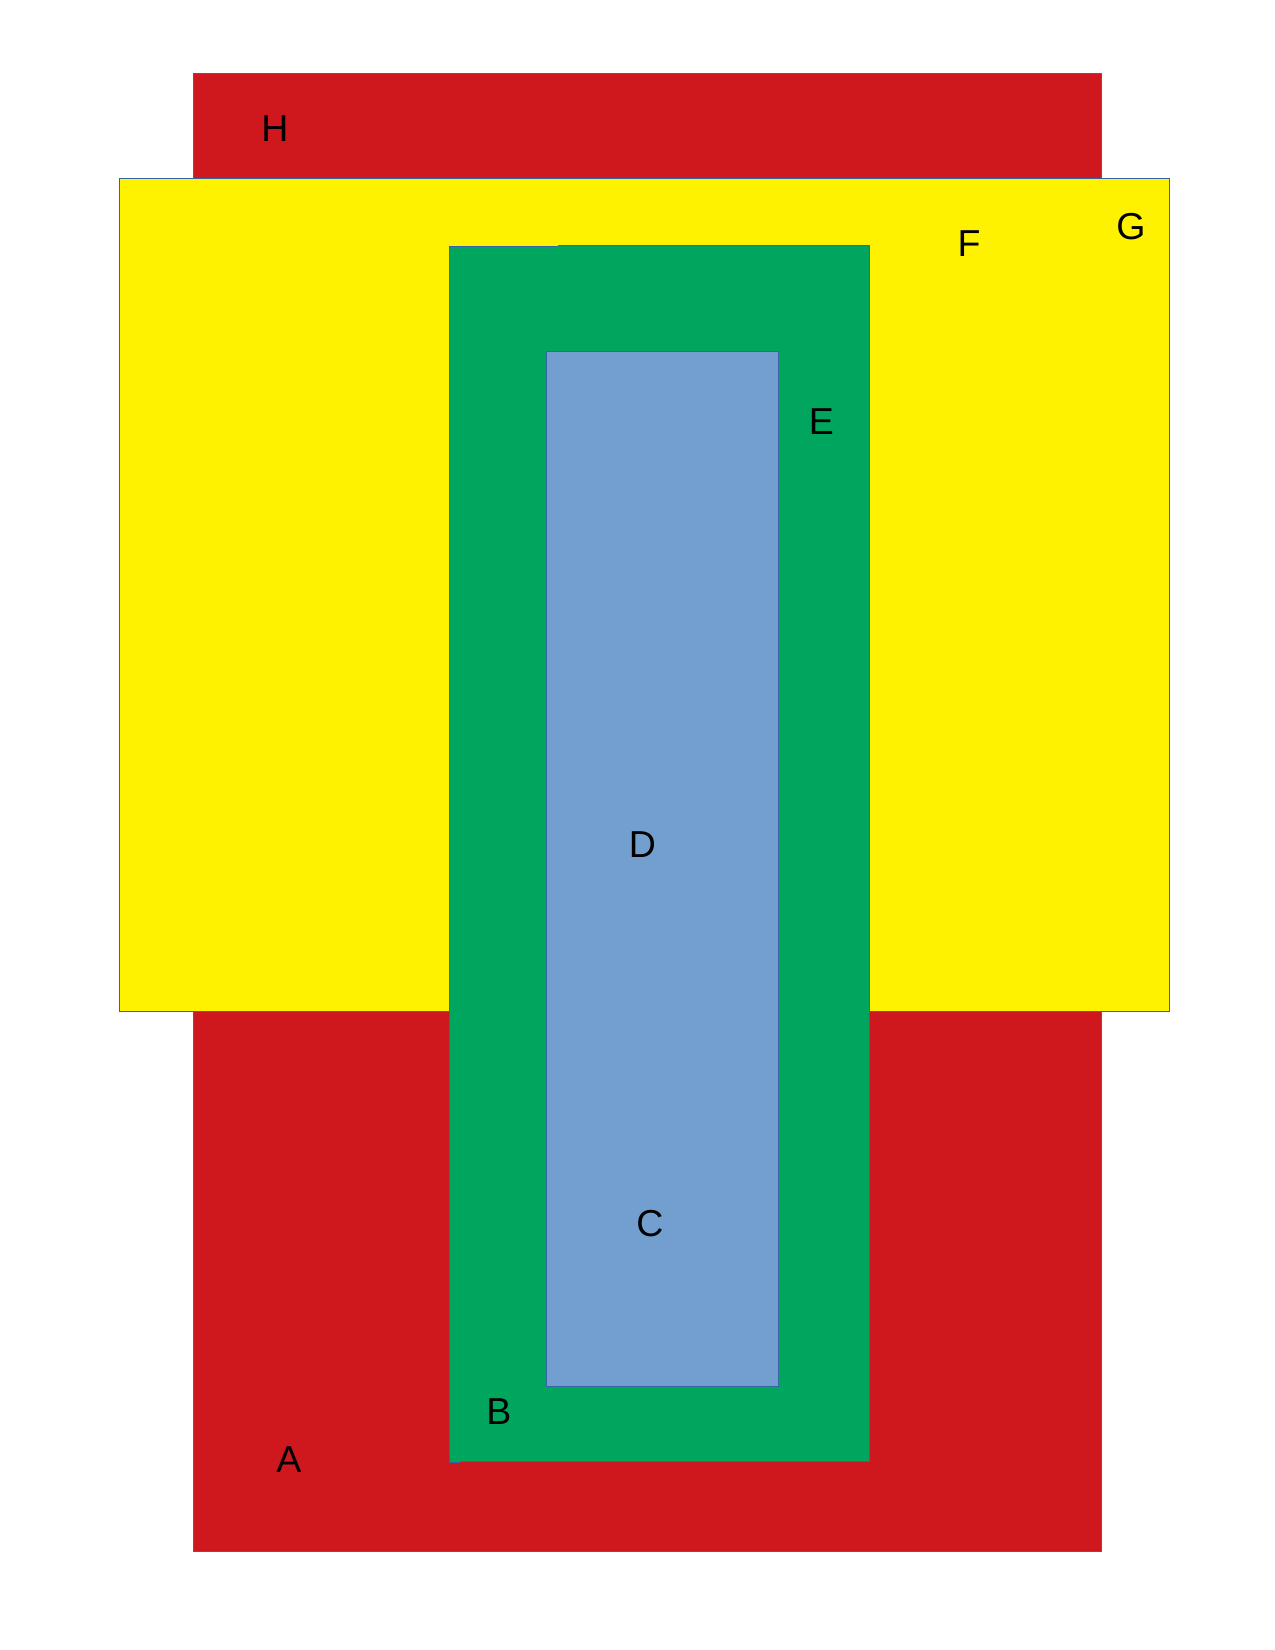

H
G
F
E
D
C
B
A